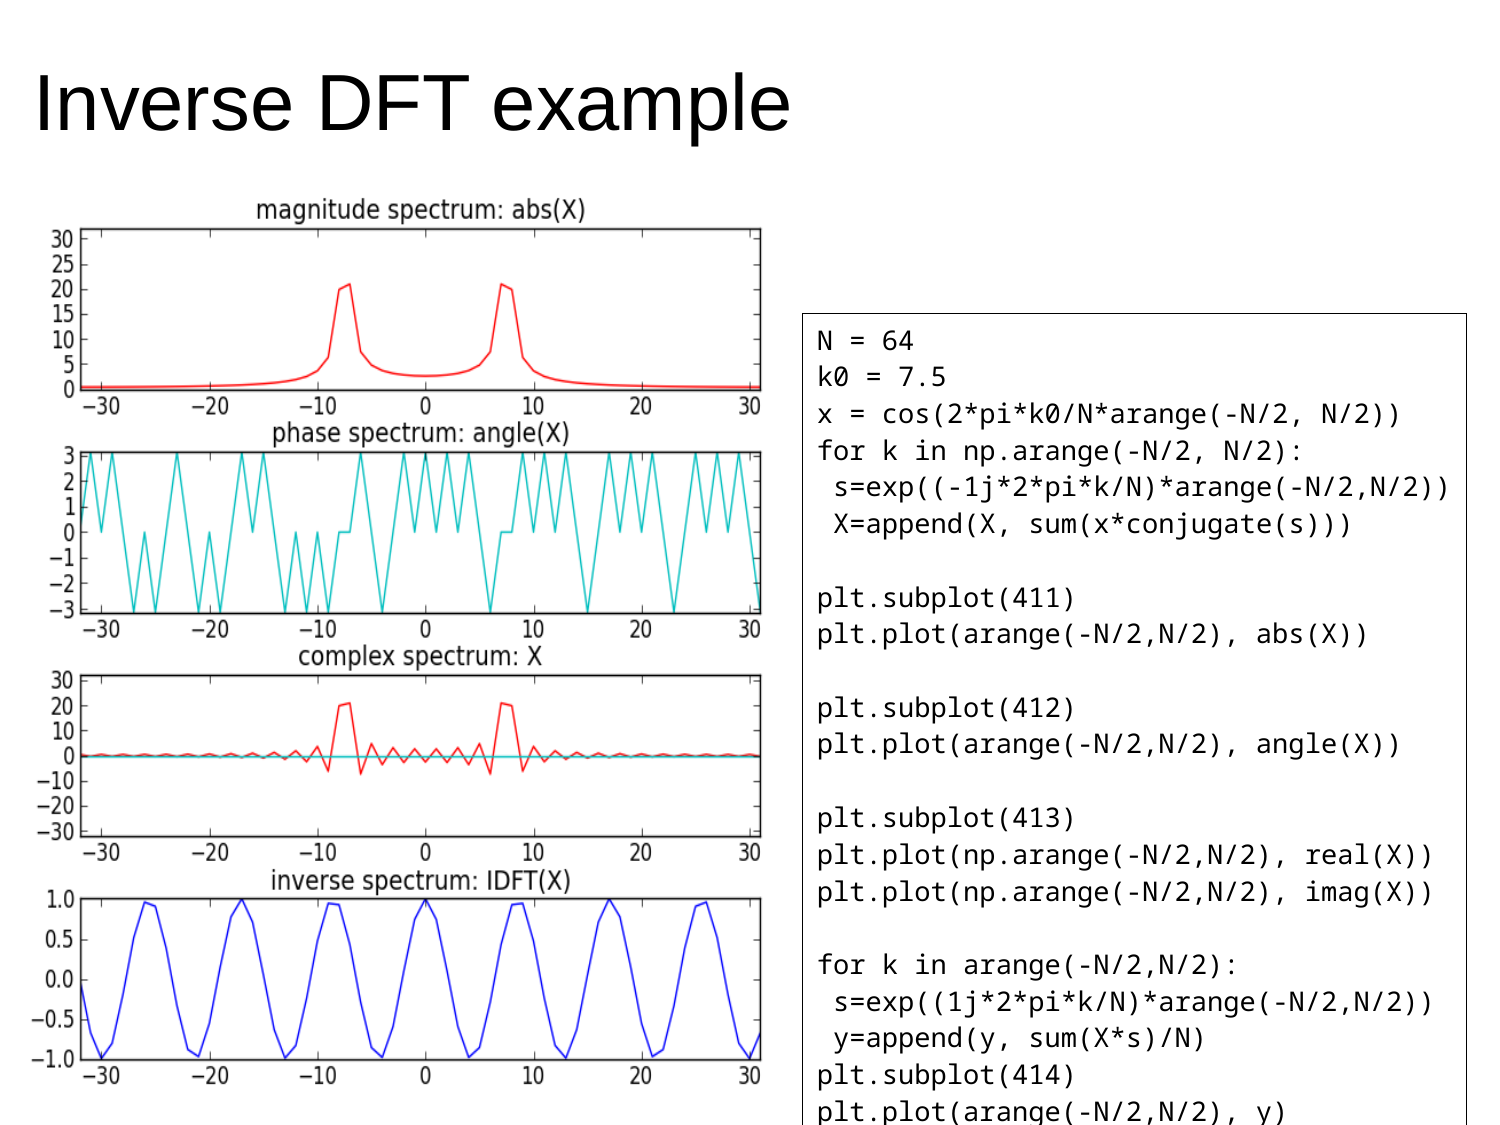

# Inverse DFT example
N = 64
k0 = 7.5
x = cos(2*pi*k0/N*arange(-N/2, N/2))
for k in np.arange(-N/2, N/2):
 s=exp((-1j*2*pi*k/N)*arange(-N/2,N/2))
 X=append(X, sum(x*conjugate(s)))
plt.subplot(411)
plt.plot(arange(-N/2,N/2), abs(X))
plt.subplot(412)
plt.plot(arange(-N/2,N/2), angle(X))
plt.subplot(413)
plt.plot(np.arange(-N/2,N/2), real(X))
plt.plot(np.arange(-N/2,N/2), imag(X))
for k in arange(-N/2,N/2):
 s=exp((1j*2*pi*k/N)*arange(-N/2,N/2))
 y=append(y, sum(X*s)/N)
plt.subplot(414)
plt.plot(arange(-N/2,N/2), y)